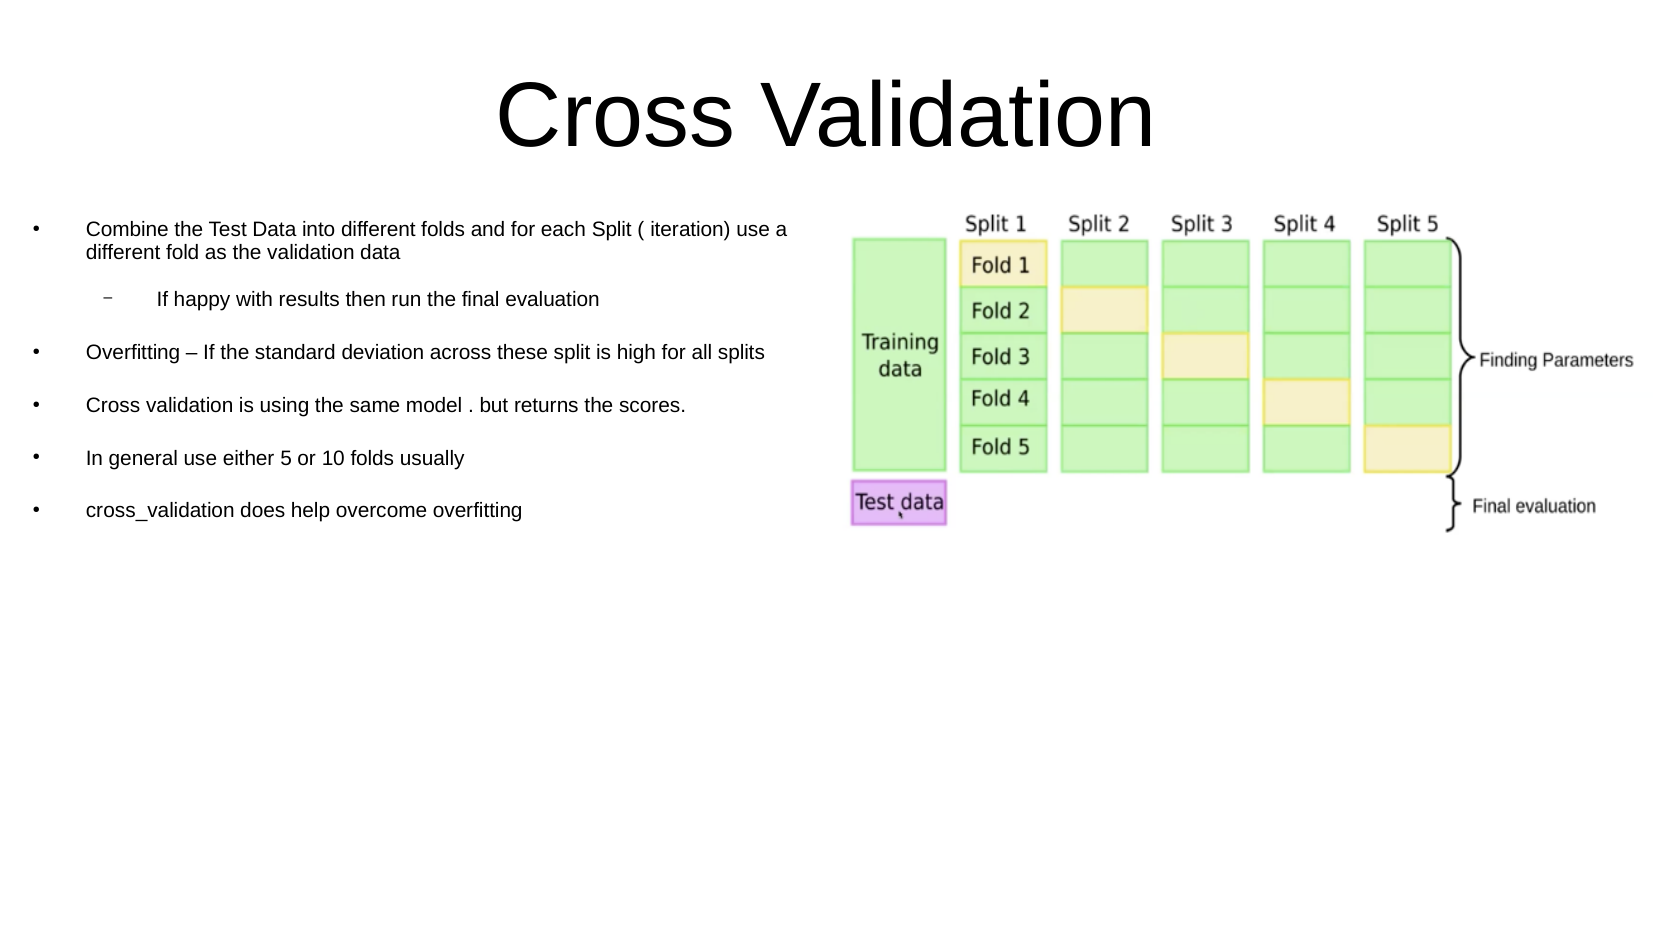

# Cross Validation
Combine the Test Data into different folds and for each Split ( iteration) use a
different fold as the validation data
If happy with results then run the final evaluation
Overfitting – If the standard deviation across these split is high for all splits
Cross validation is using the same model . but returns the scores.
In general use either 5 or 10 folds usually
cross_validation does help overcome overfitting